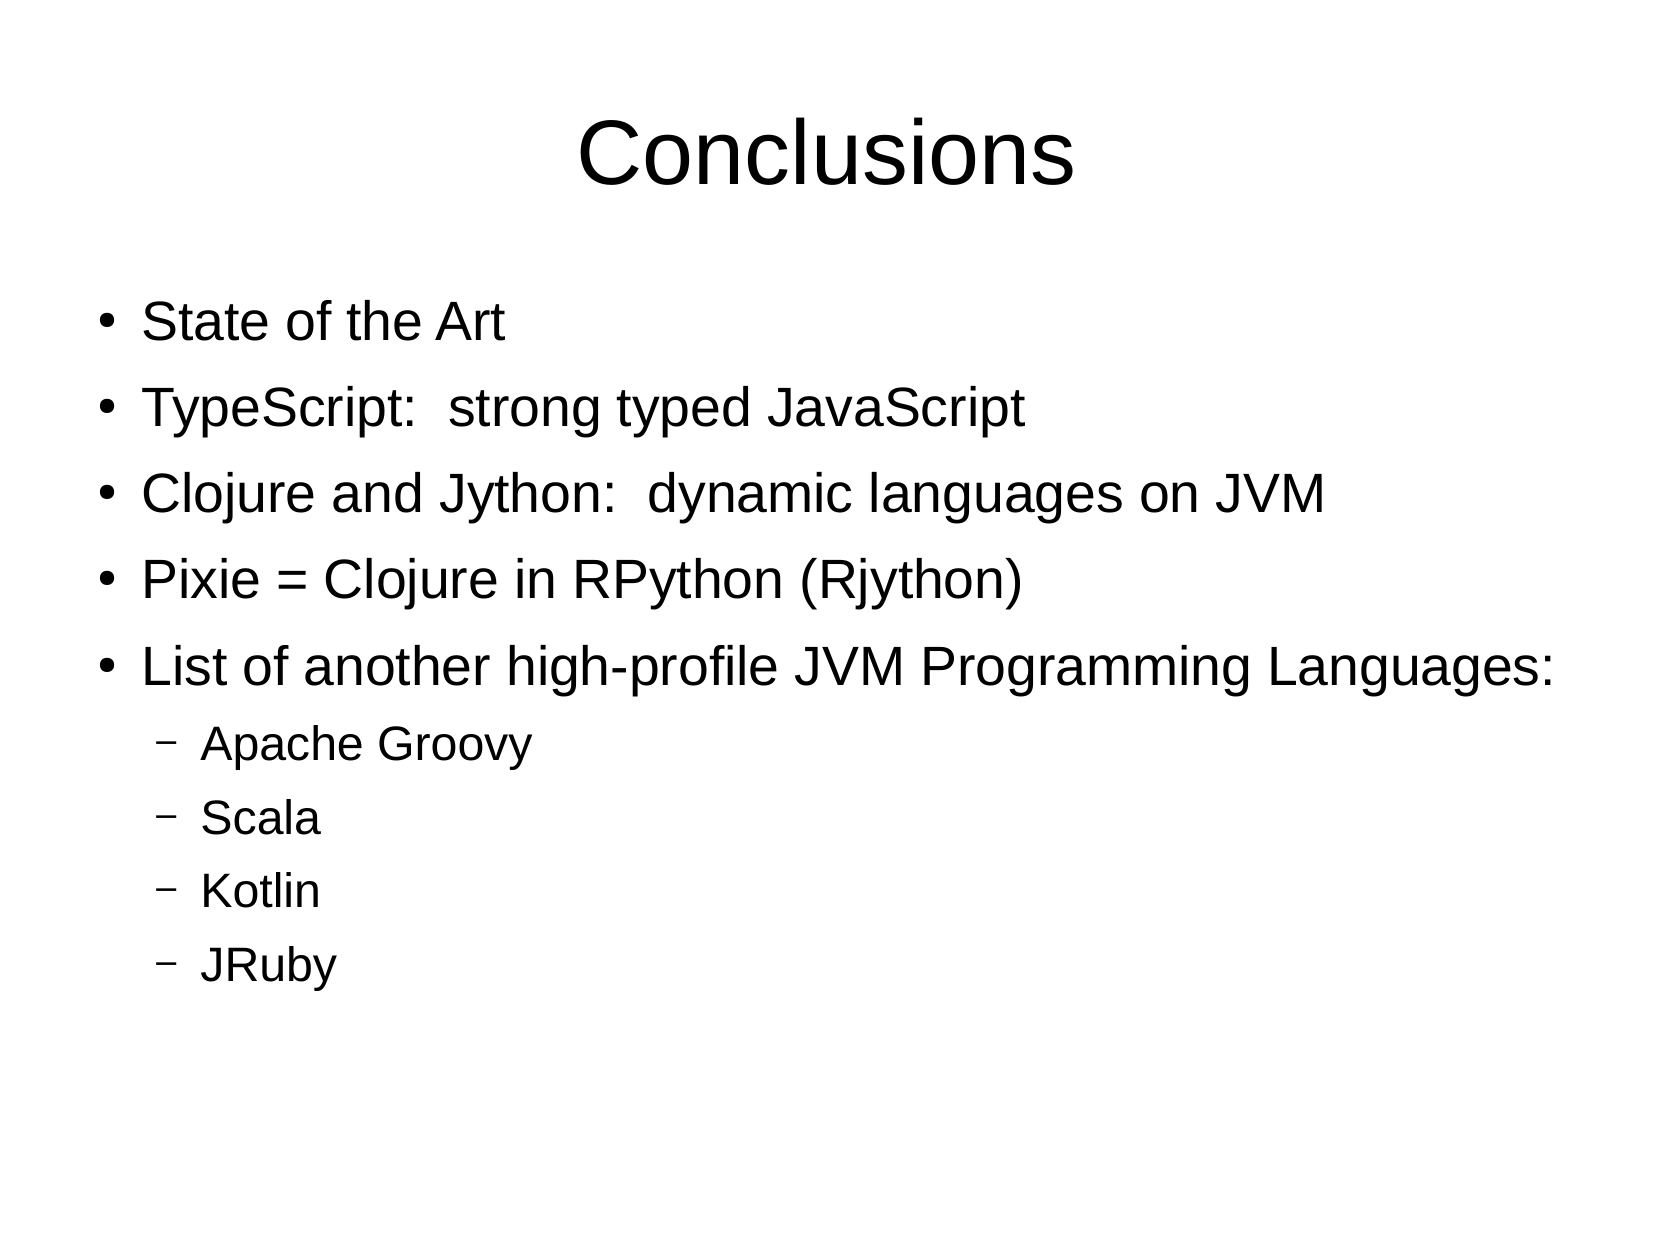

# Conclusions
State of the Art
TypeScript: strong typed JavaScript
Clojure and Jython: dynamic languages on JVM
Pixie = Clojure in RPython (Rjython)
List of another high-profile JVM Programming Languages:
Apache Groovy
Scala
Kotlin
JRuby